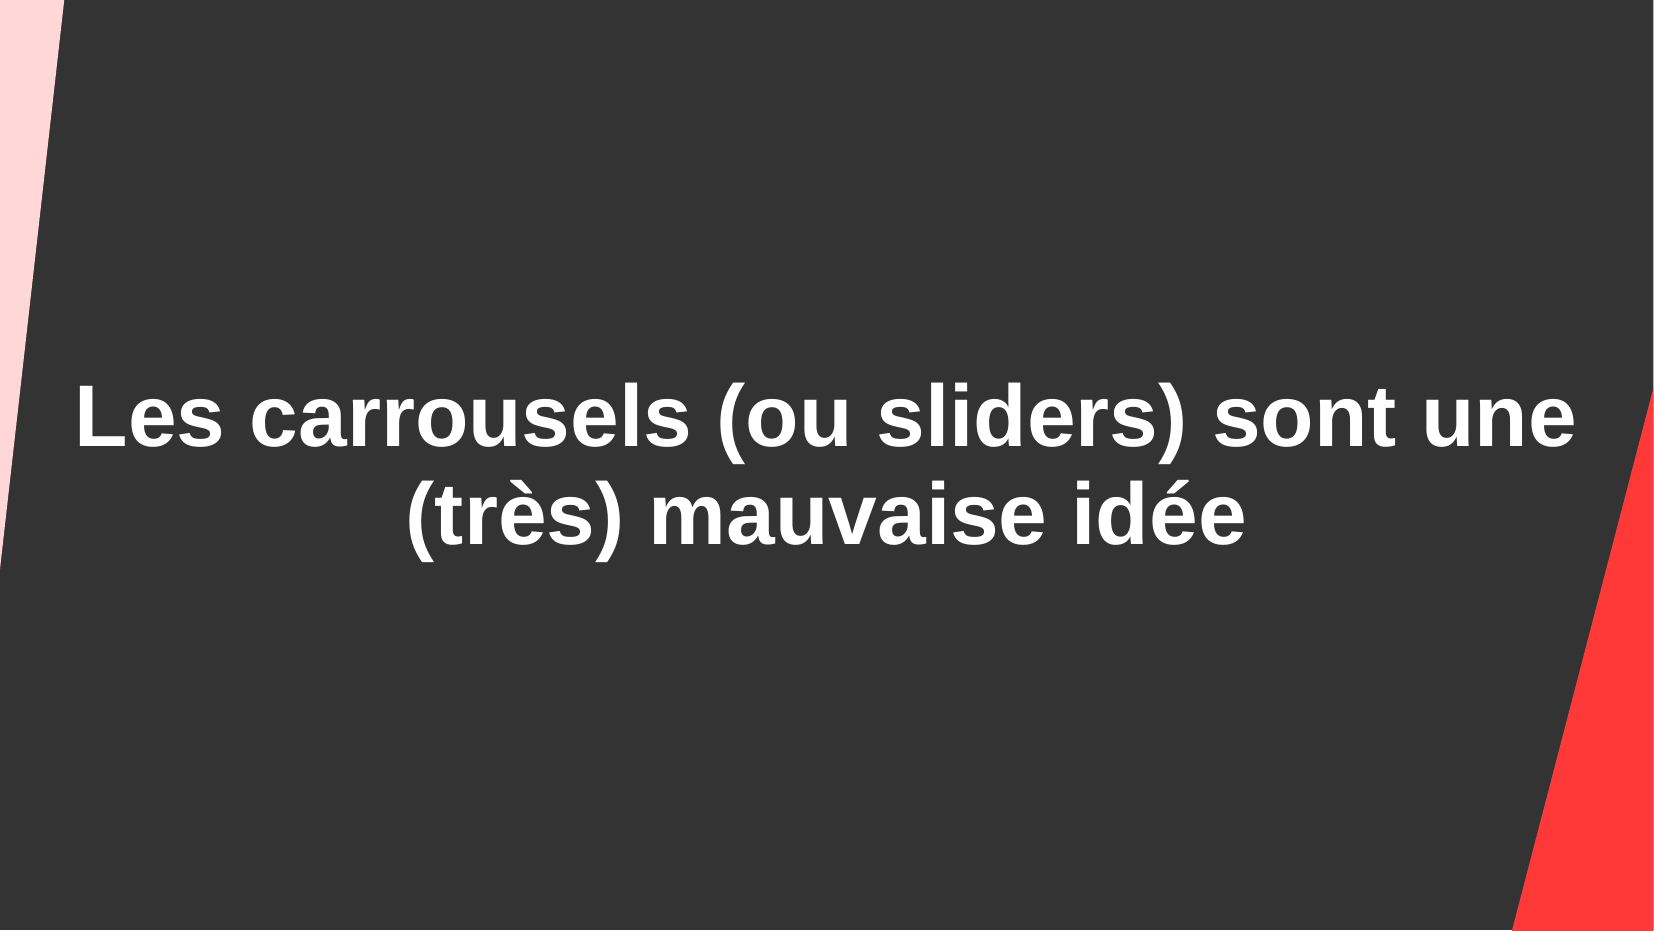

# Les carrousels (ou sliders) sont une (très) mauvaise idée